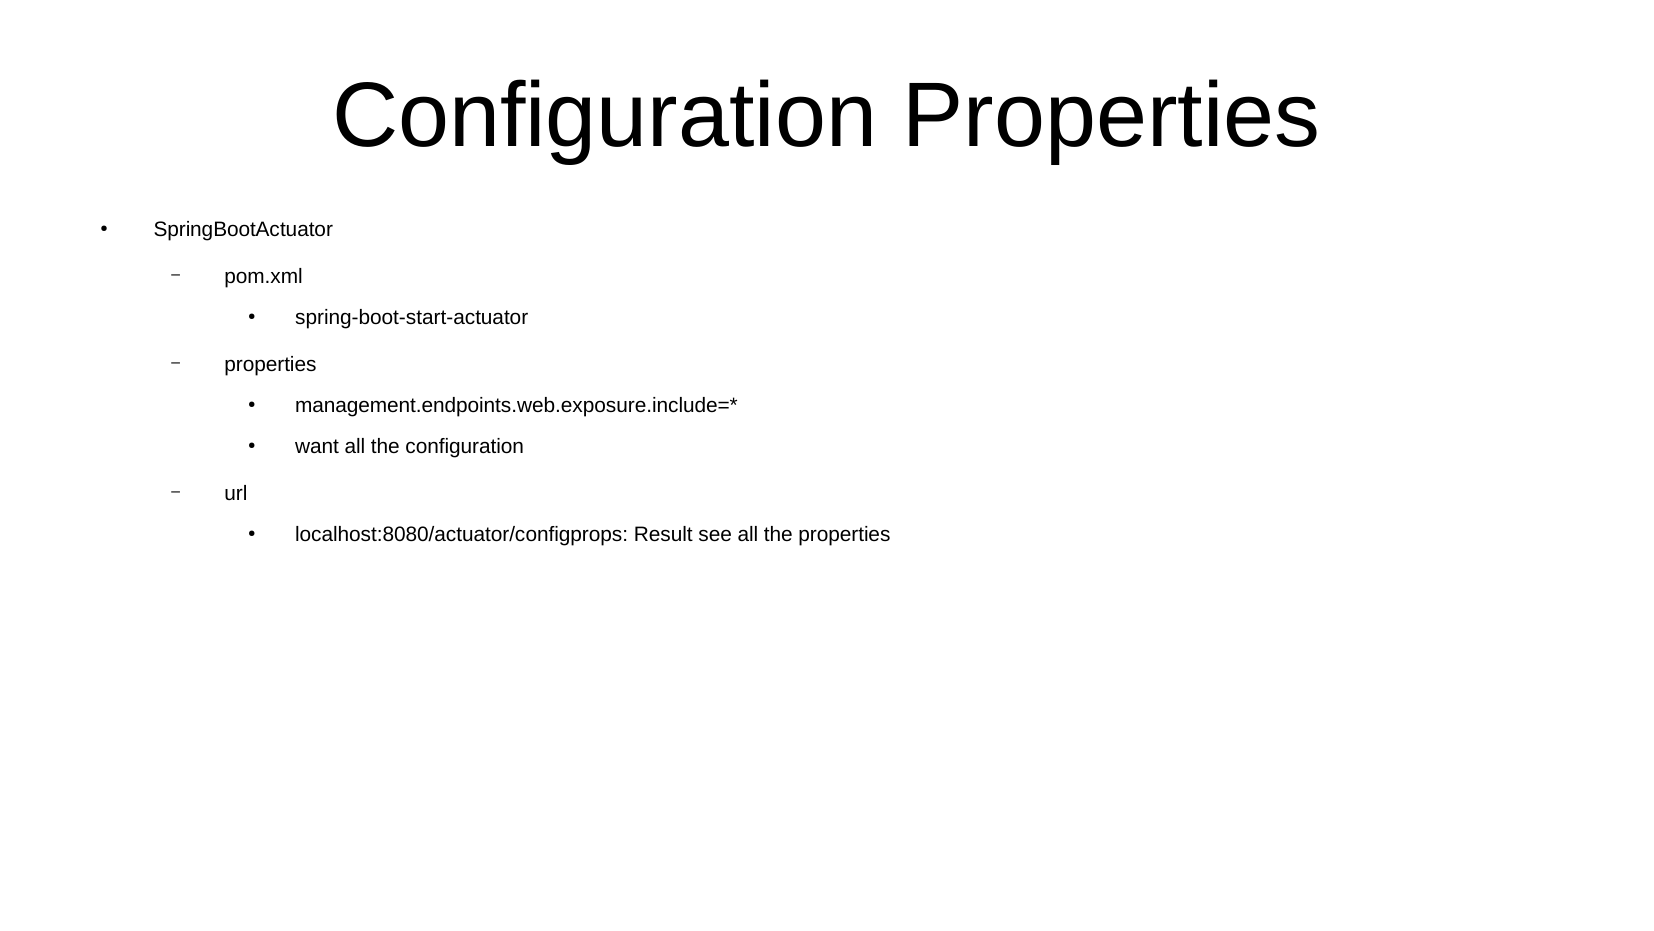

# Configuration Properties
SpringBootActuator
pom.xml
spring-boot-start-actuator
properties
management.endpoints.web.exposure.include=*
want all the configuration
url
localhost:8080/actuator/configprops: Result see all the properties